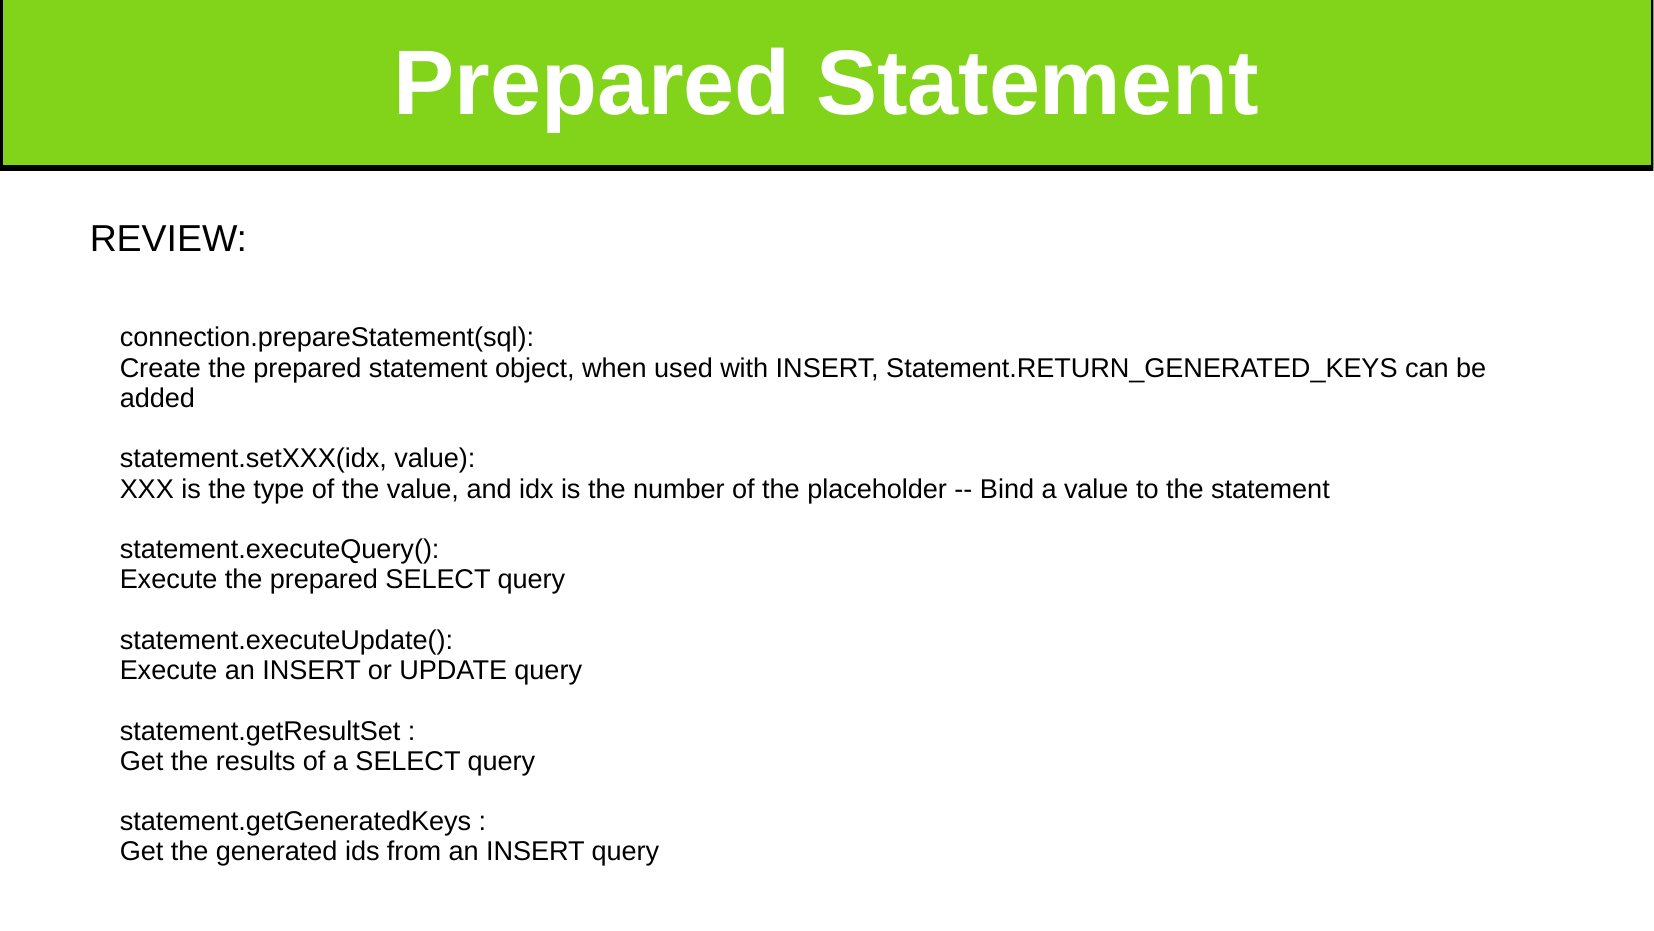

# Prepared Statement
REVIEW:
connection.prepareStatement(sql):
Create the prepared statement object, when used with INSERT, Statement.RETURN_GENERATED_KEYS can be added
statement.setXXX(idx, value):
XXX is the type of the value, and idx is the number of the placeholder -- Bind a value to the statement
statement.executeQuery():
Execute the prepared SELECT query
statement.executeUpdate():
Execute an INSERT or UPDATE query
statement.getResultSet :
Get the results of a SELECT query
statement.getGeneratedKeys :
Get the generated ids from an INSERT query